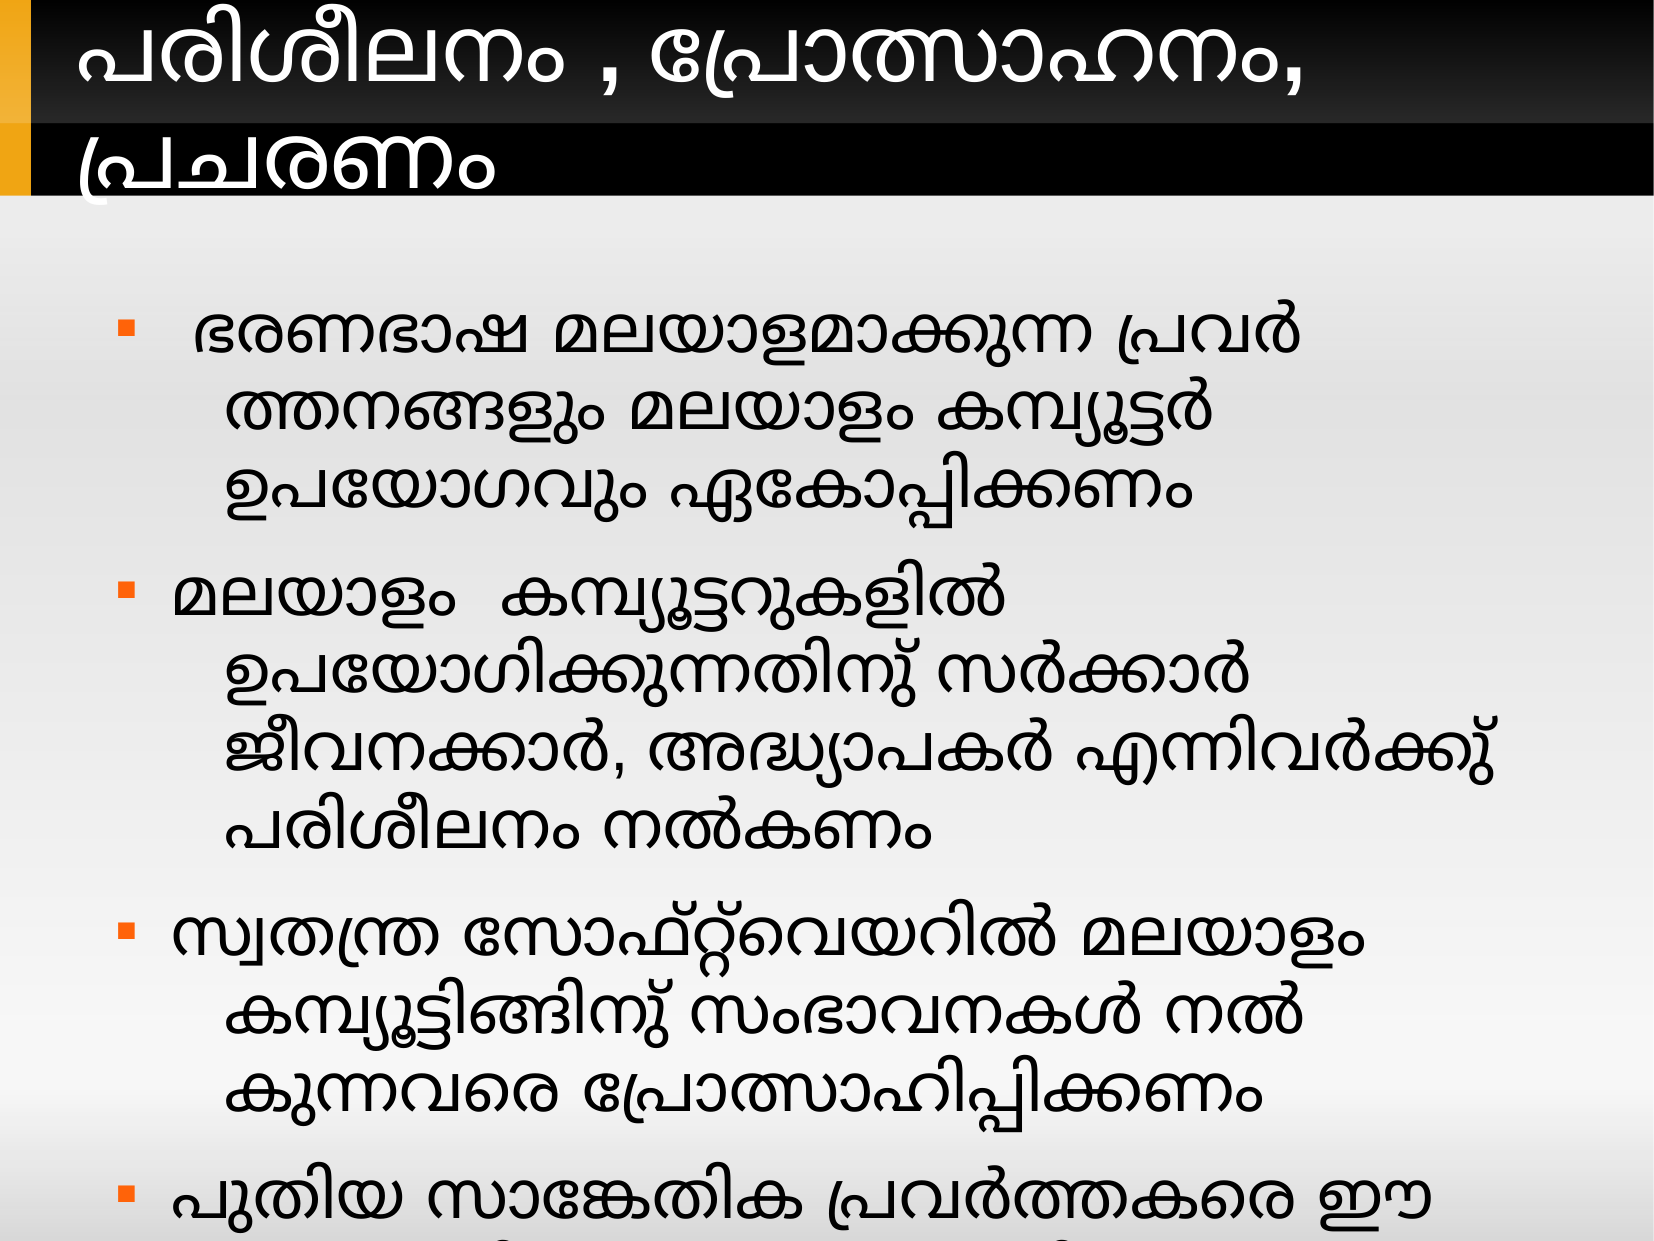

# പരിശീലനം , പ്രോത്സാഹനം, പ്രചരണം
 ഭരണഭാഷ മലയാളമാക്കുന്ന പ്രവര്‍ത്തനങ്ങളും മലയാളം കമ്പ്യൂട്ടര്‍ ഉപയോഗവും ഏകോപ്പിക്കണം
മലയാളം കമ്പ്യൂട്ടറുകളില്‍ ഉപയോഗിക്കുന്നതിനു് സര്‍ക്കാര്‍ ജീവനക്കാര്‍, അദ്ധ്യാപകര്‍ എന്നിവര്‍ക്കു് പരിശീലനം നല്‍കണം
സ്വതന്ത്ര സോഫ്റ്റ്‌വെയറില്‍ മലയാളം കമ്പ്യൂട്ടിങ്ങിനു് സംഭാവനകള്‍ നല്‍കുന്നവരെ പ്രോത്സാഹിപ്പിക്കണം
പുതിയ സാങ്കേതിക പ്രവര്‍ത്തകരെ ഈ മേഖലയിലേക്കു് ആകര്‍ഷിക്കല്‍